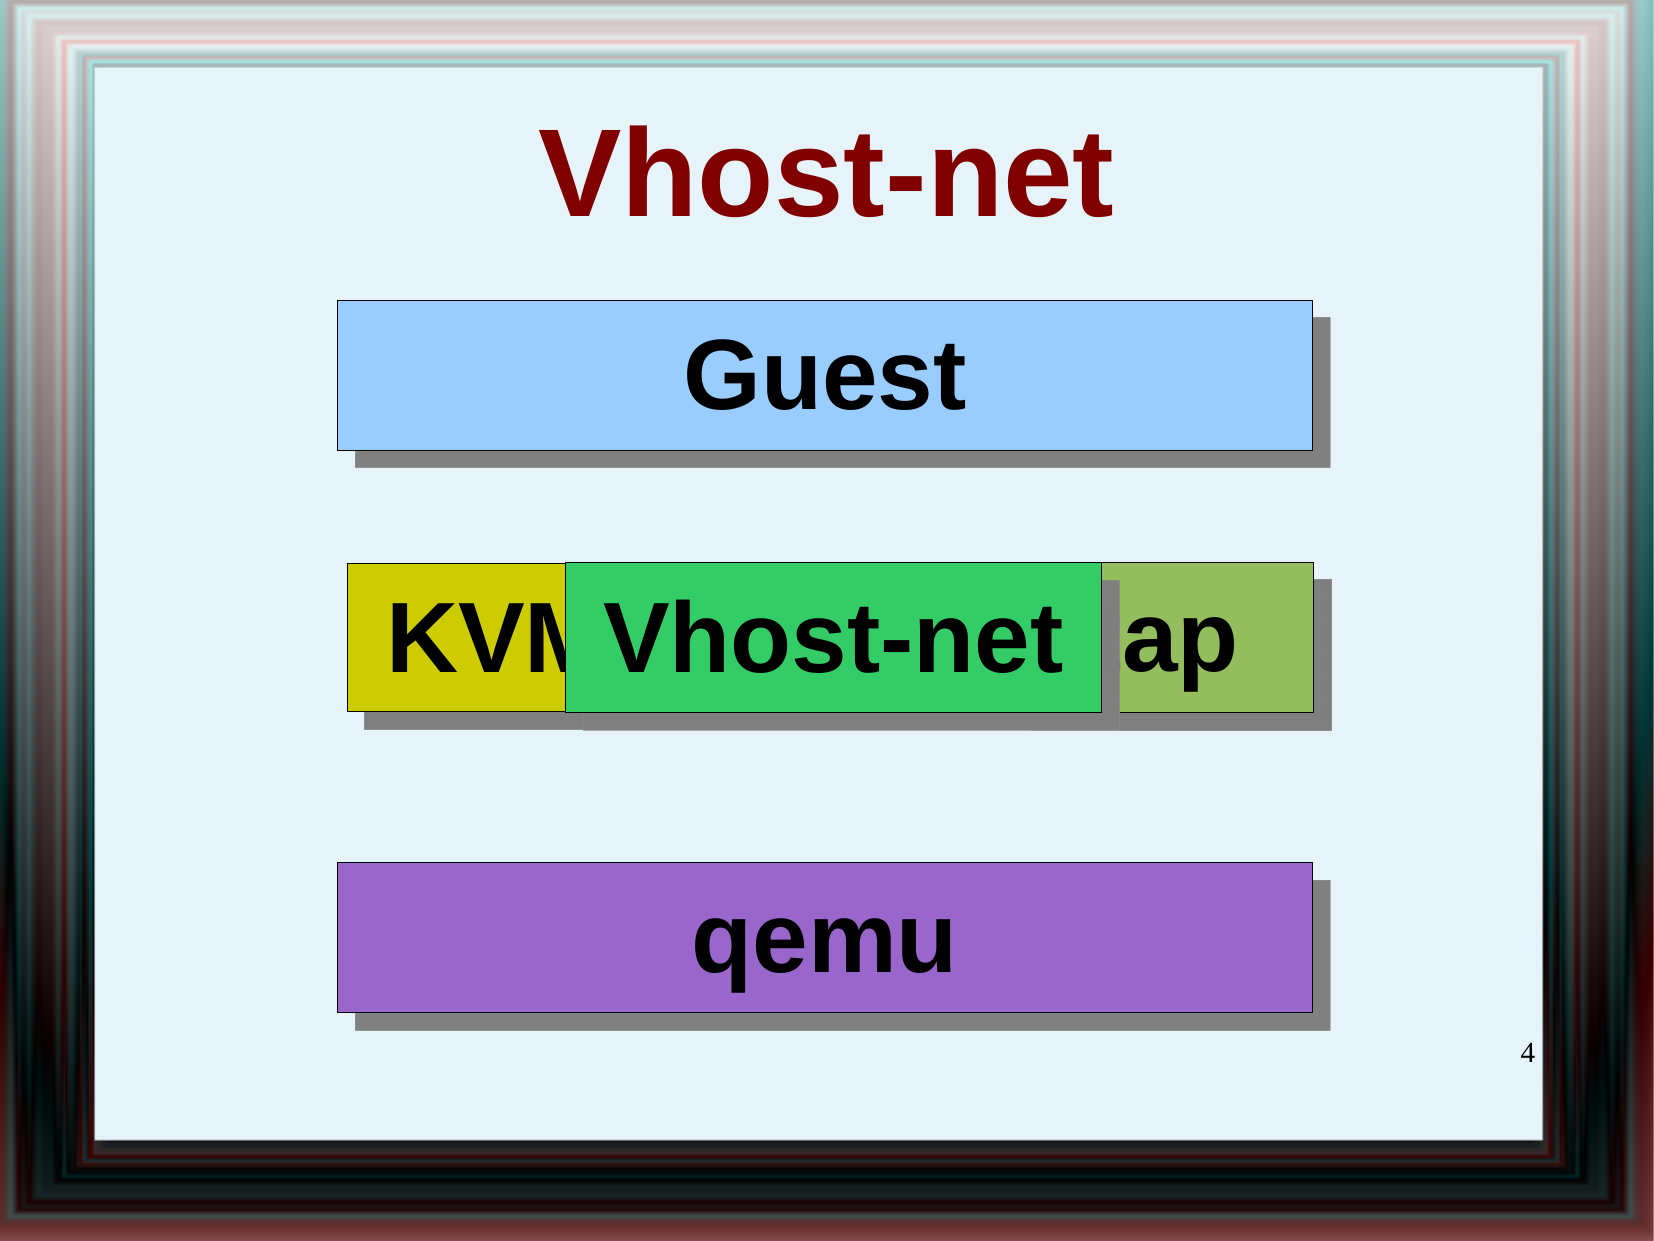

# Vhost-net
Guest
tap
Vhost-net
KVM
qemu
4